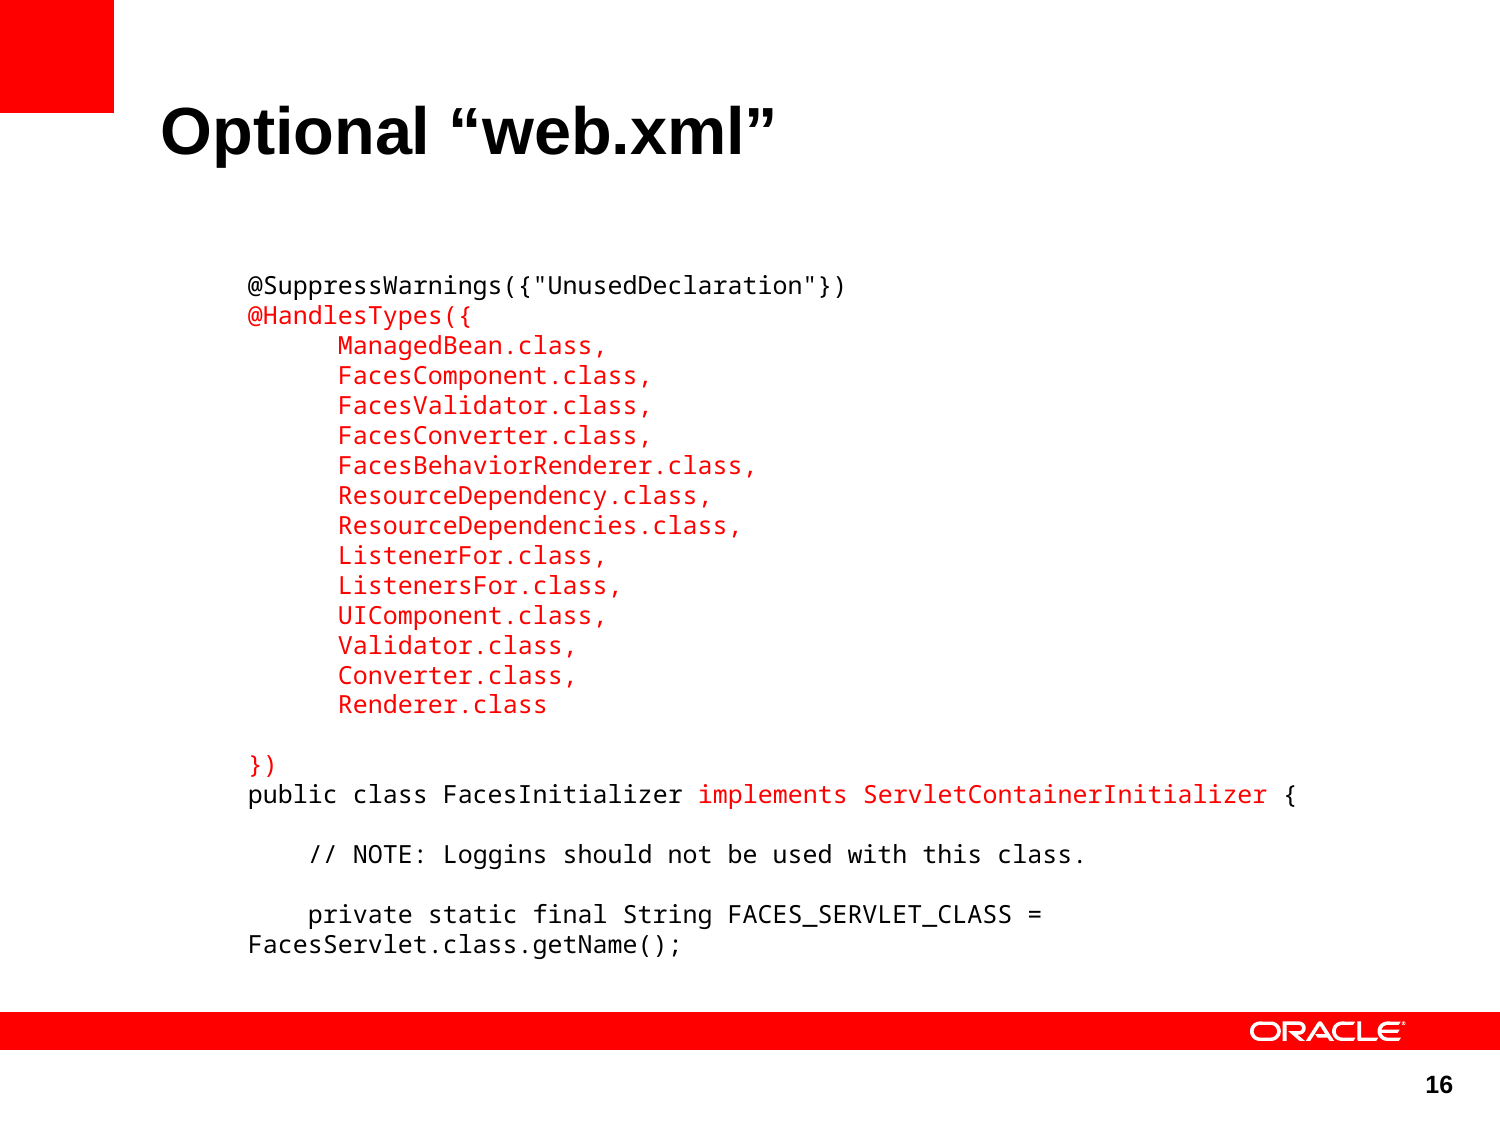

# Optional “web.xml”
@SuppressWarnings({"UnusedDeclaration"})
@HandlesTypes({
 ManagedBean.class,
 FacesComponent.class,
 FacesValidator.class,
 FacesConverter.class,
 FacesBehaviorRenderer.class,
 ResourceDependency.class,
 ResourceDependencies.class,
 ListenerFor.class,
 ListenersFor.class,
 UIComponent.class,
 Validator.class,
 Converter.class,
 Renderer.class
})
public class FacesInitializer implements ServletContainerInitializer {
 // NOTE: Loggins should not be used with this class.
 private static final String FACES_SERVLET_CLASS = FacesServlet.class.getName();